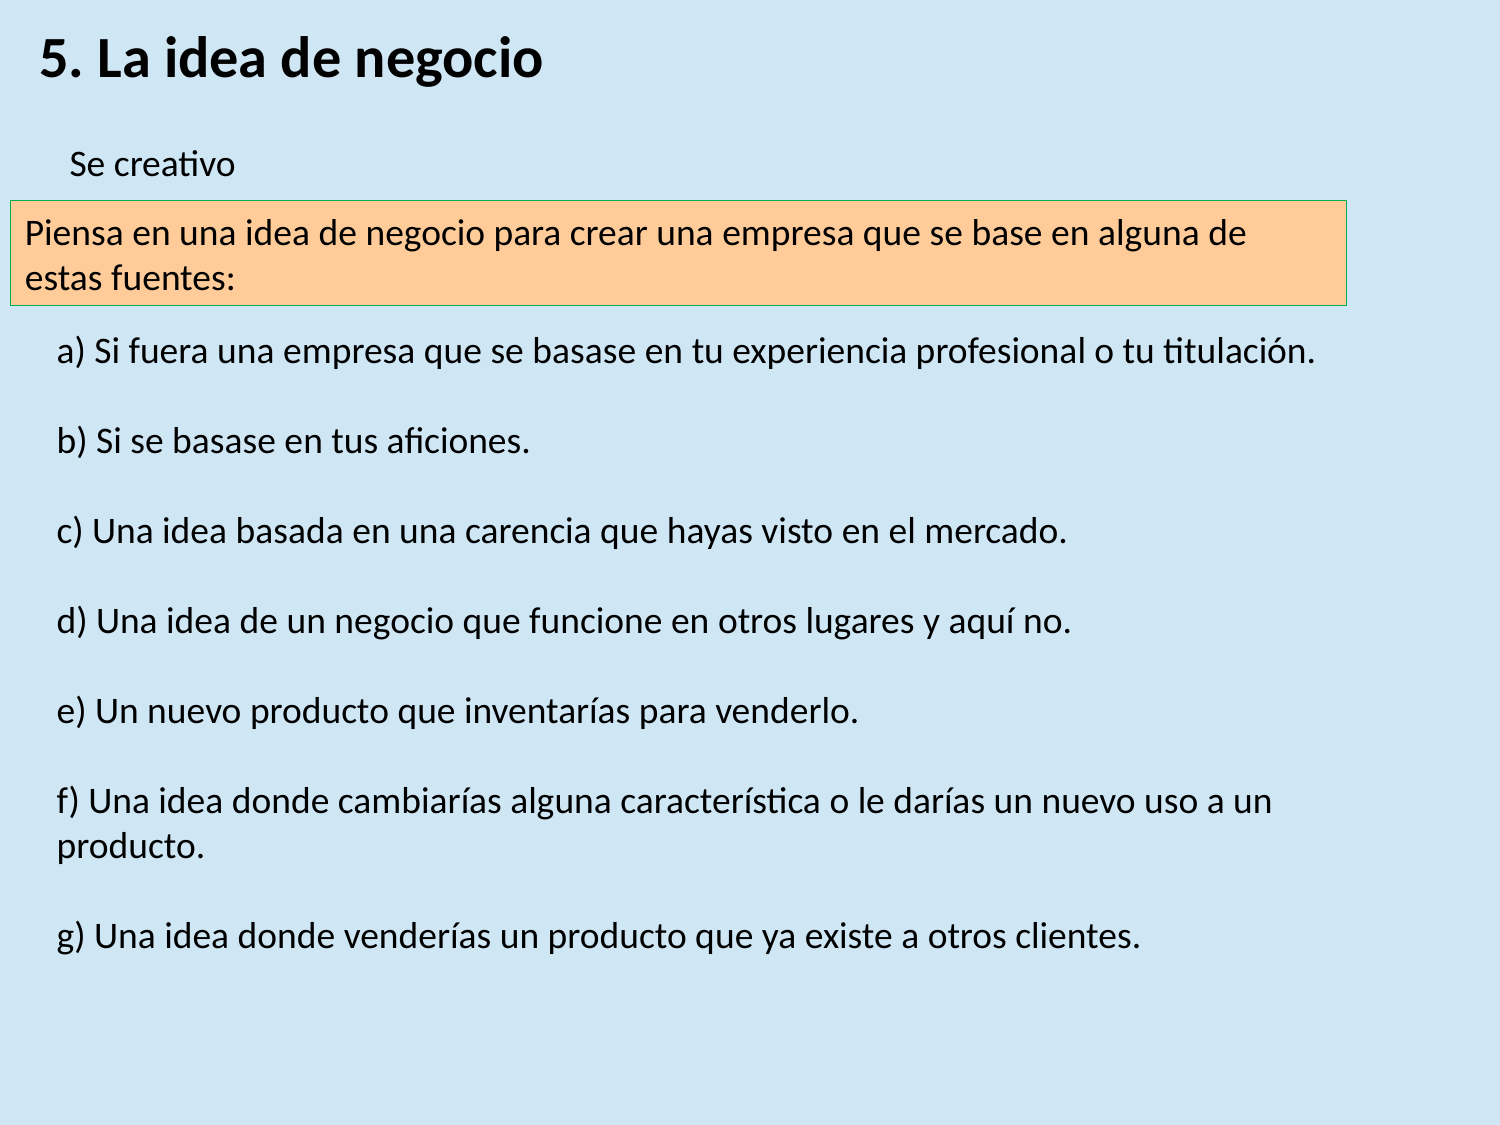

5. La idea de negocio
Se creativo
Piensa en una idea de negocio para crear una empresa que se base en alguna de estas fuentes:
a) Si fuera una empresa que se basase en tu experiencia profesional o tu titulación.
b) Si se basase en tus aficiones.
c) Una idea basada en una carencia que hayas visto en el mercado.
d) Una idea de un negocio que funcione en otros lugares y aquí no.
e) Un nuevo producto que inventarías para venderlo.
f) Una idea donde cambiarías alguna característica o le darías un nuevo uso a un producto.
g) Una idea donde venderías un producto que ya existe a otros clientes.